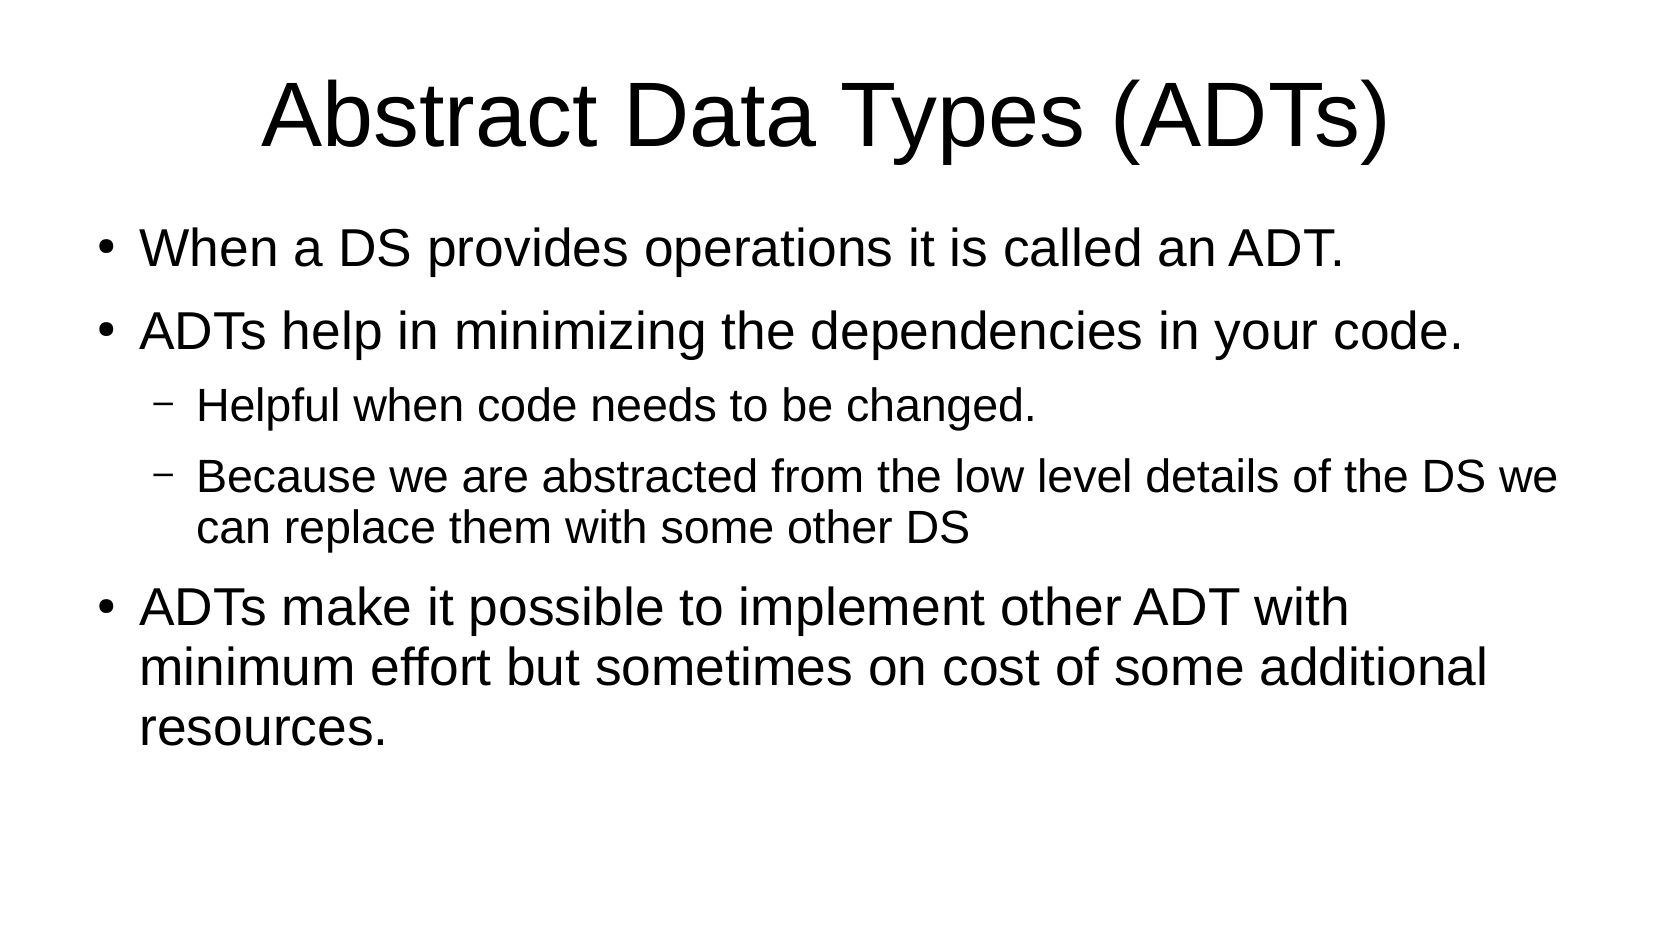

# Abstract Data Types (ADTs)
When a DS provides operations it is called an ADT.
ADTs help in minimizing the dependencies in your code.
Helpful when code needs to be changed.
Because we are abstracted from the low level details of the DS we can replace them with some other DS
ADTs make it possible to implement other ADT with minimum effort but sometimes on cost of some additional resources.